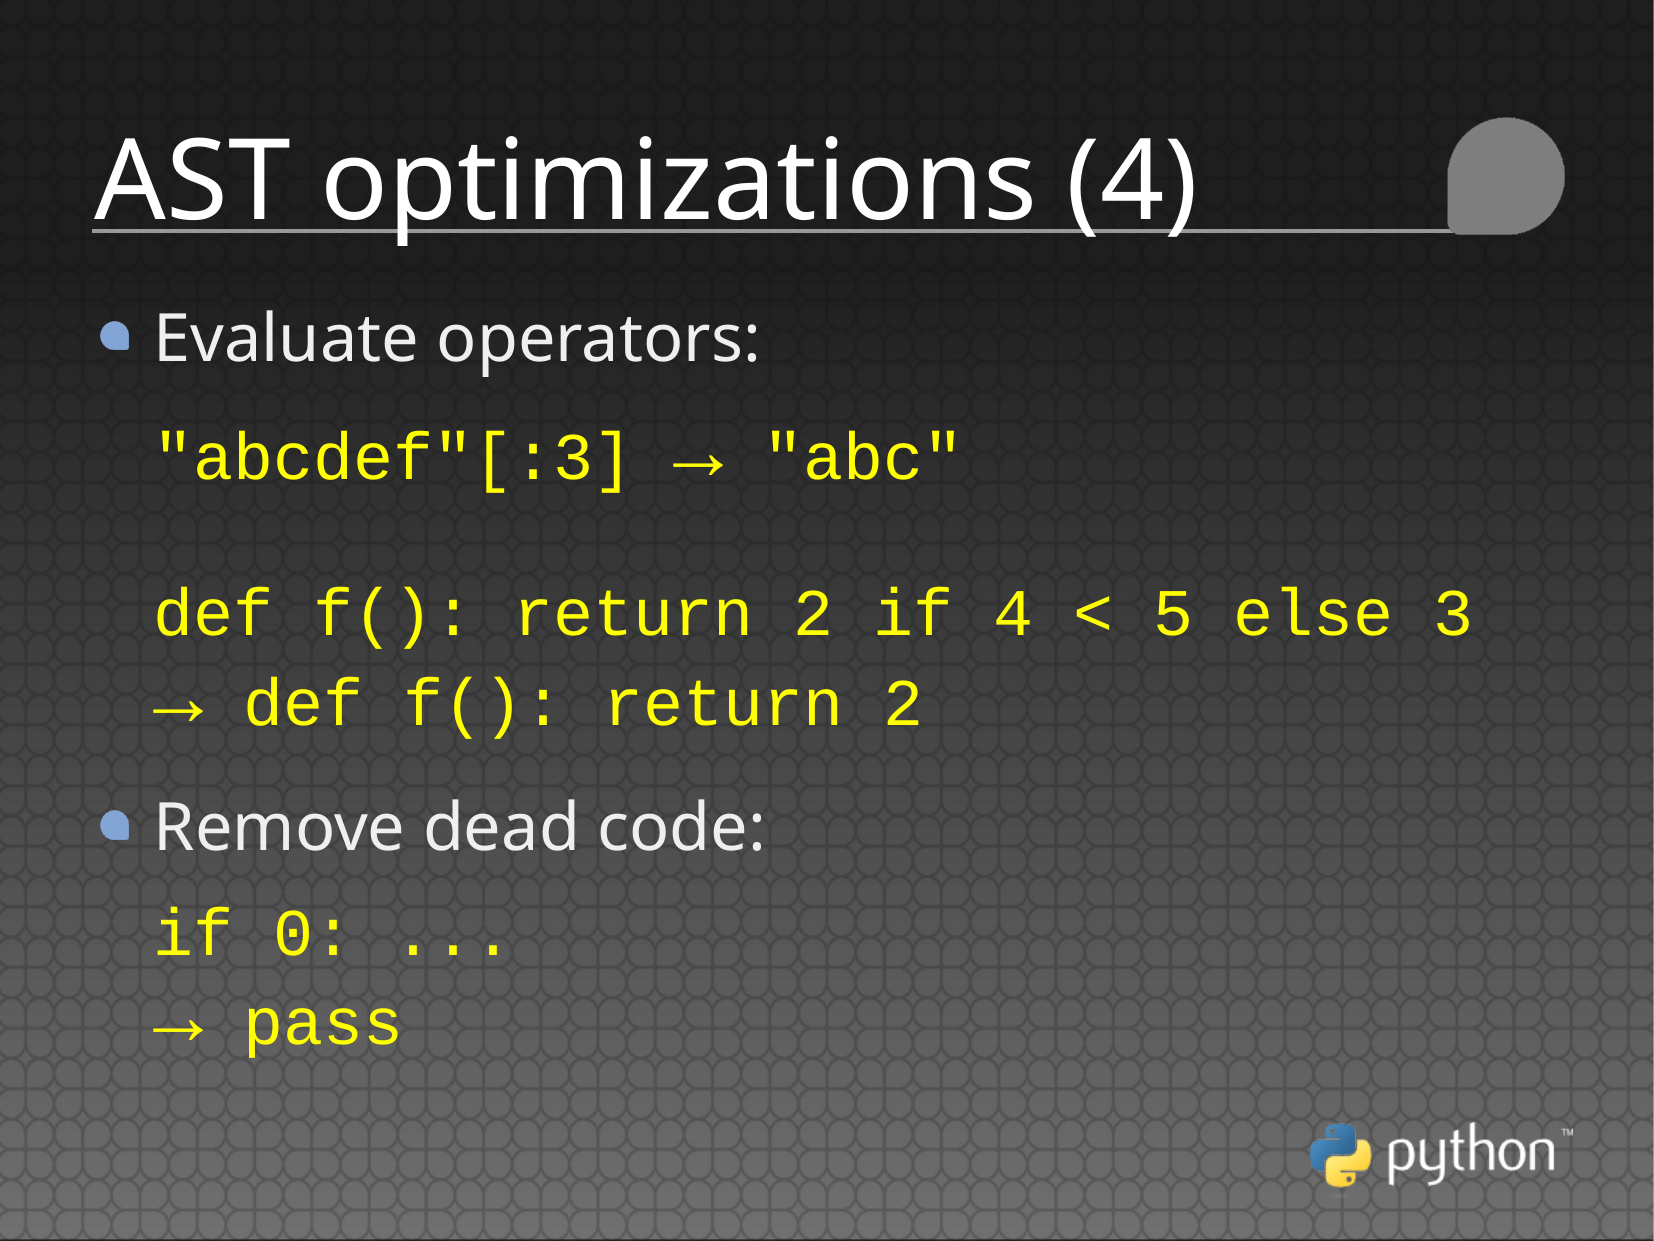

AST optimizations (4)
# Evaluate operators:
"abcdef"[:3] → "abc"
def f(): return 2 if 4 < 5 else 3
→ def f(): return 2
Remove dead code:
if 0: ...
→ pass